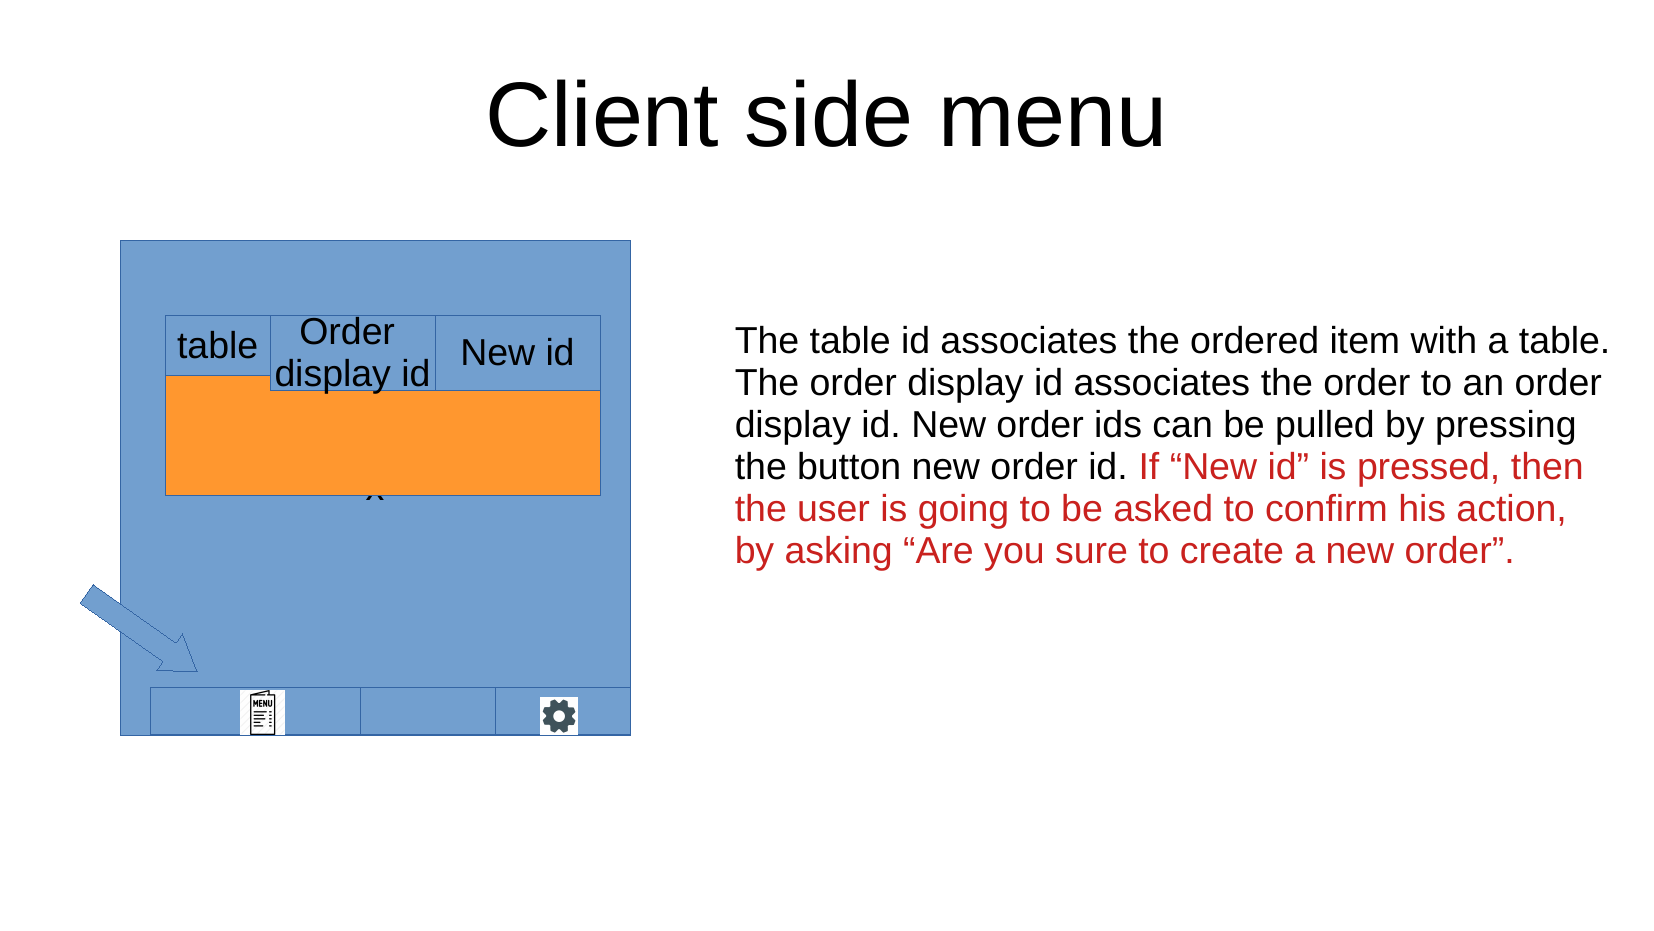

# Client side menu
x
The table id associates the ordered item with a table.
The order display id associates the order to an order
display id. New order ids can be pulled by pressing
the button new order id. If “New id” is pressed, then
the user is going to be asked to confirm his action,
by asking “Are you sure to create a new order”.
table
Order
display id
New id